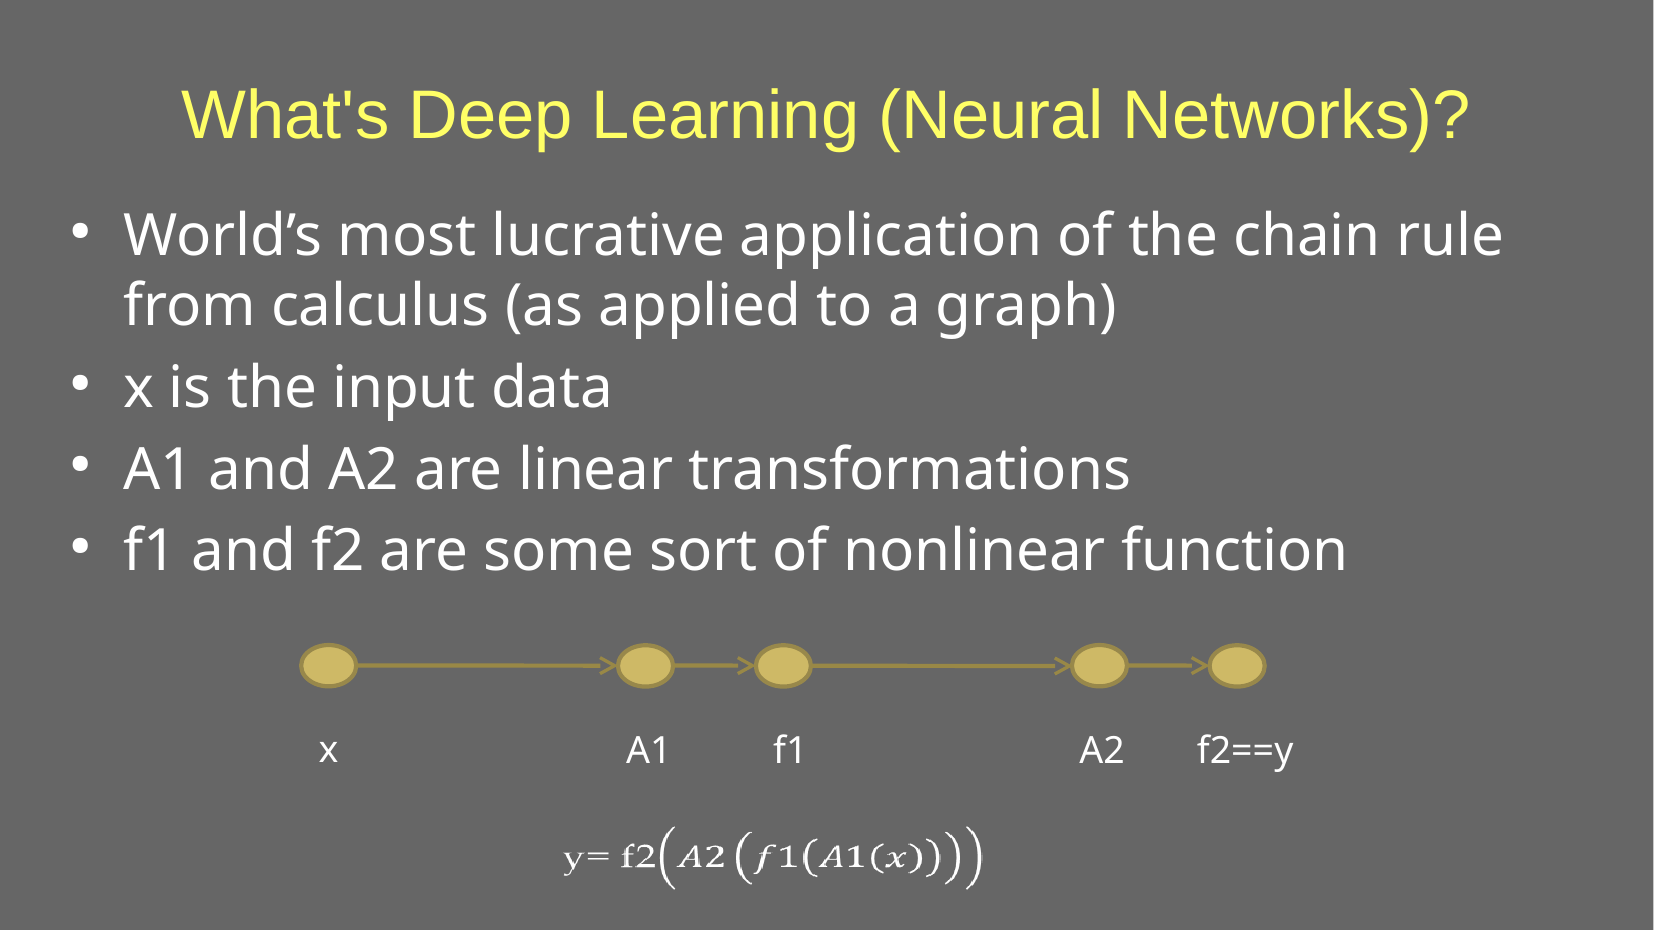

# What's Deep Learning (Neural Networks)?
World’s most lucrative application of the chain rule from calculus (as applied to a graph)
x is the input data
A1 and A2 are linear transformations
f1 and f2 are some sort of nonlinear function
x
A1
f1
A2
f2==y